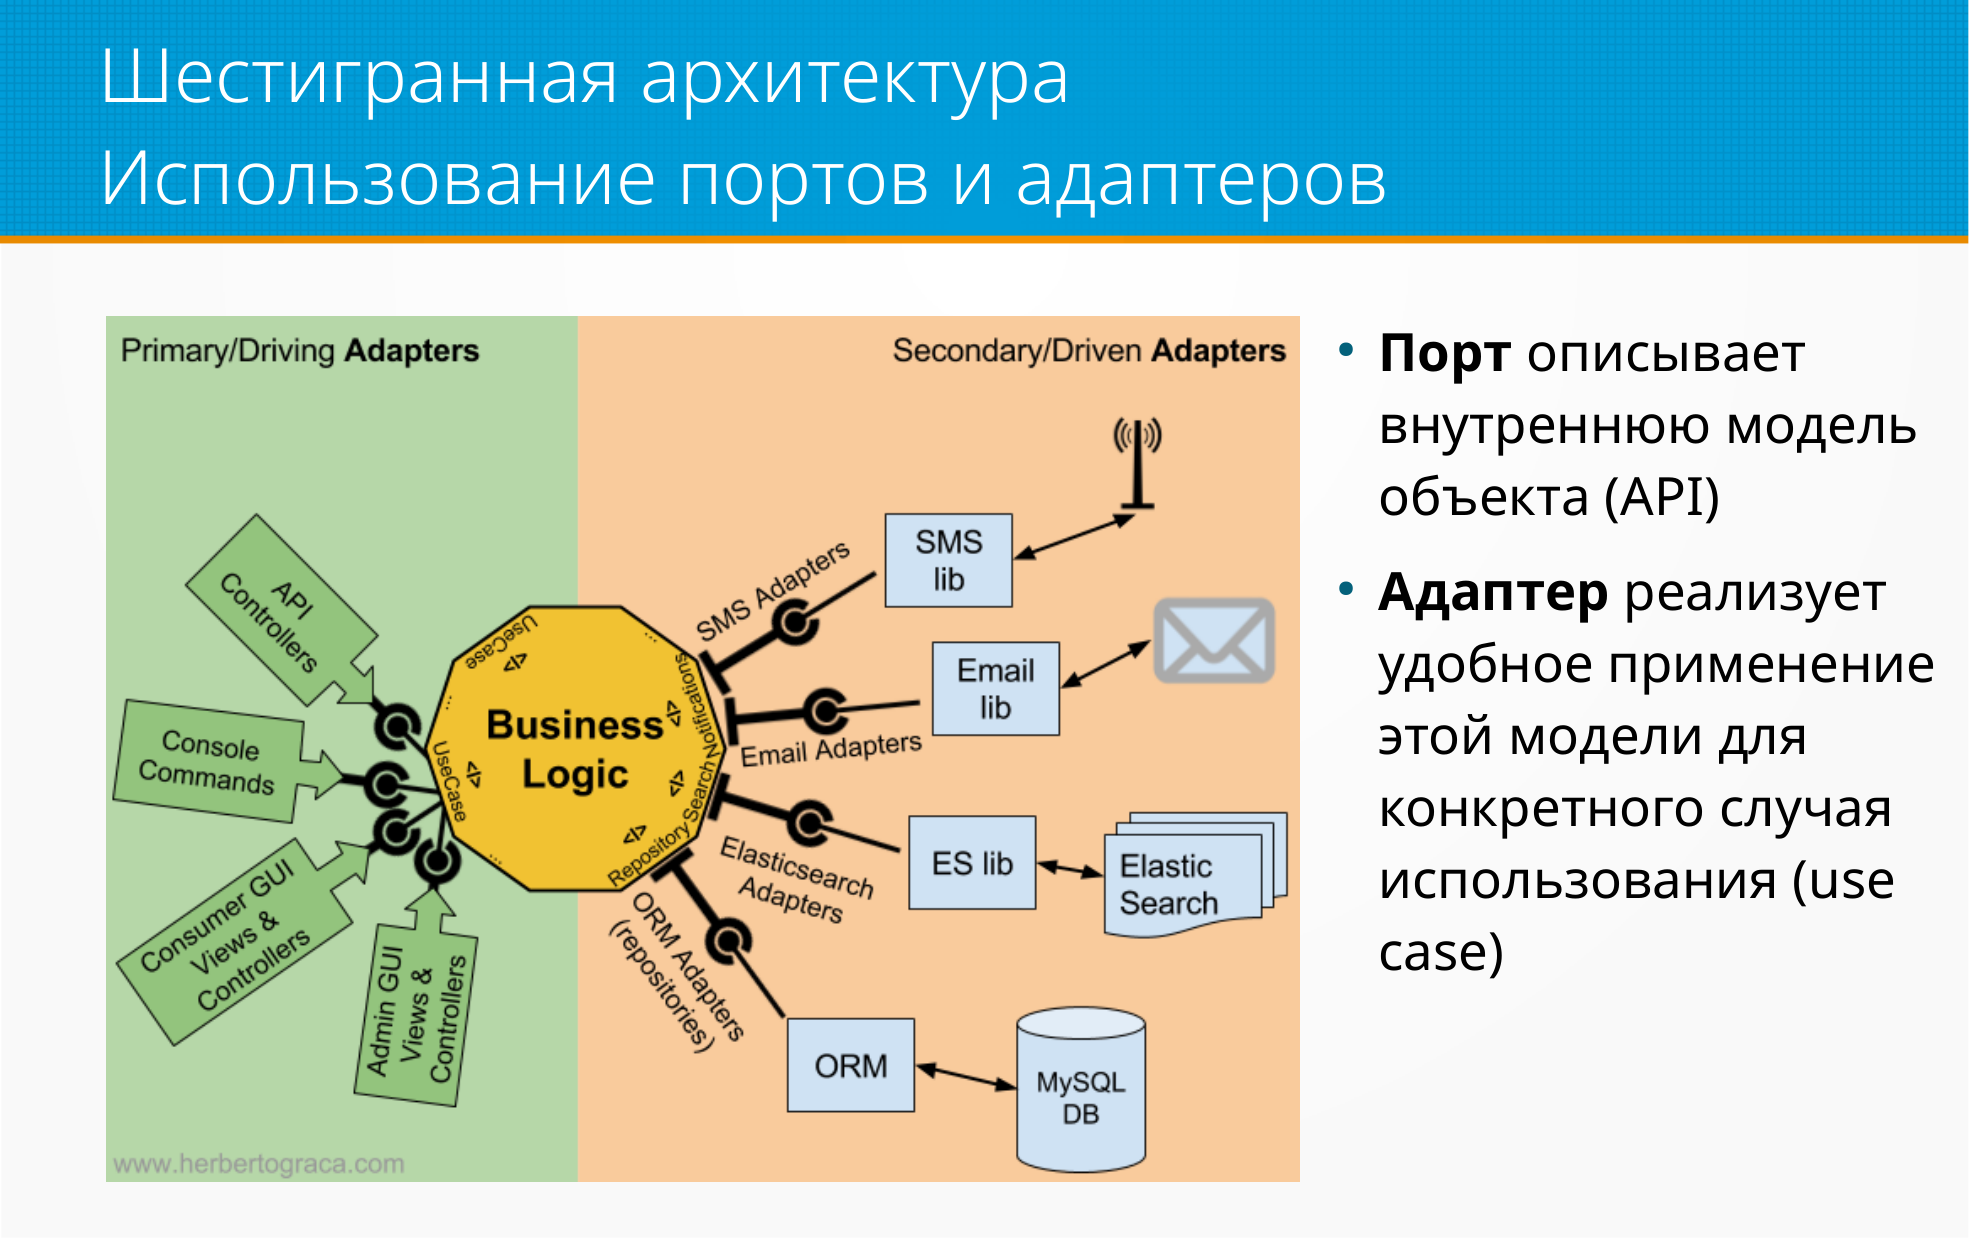

# Шестигранная архитектура Использование портов и адаптеров
Порт описывает внутреннюю модель объекта (API)
Адаптер реализует удобное применение этой модели для конкретного случая использования (use case)